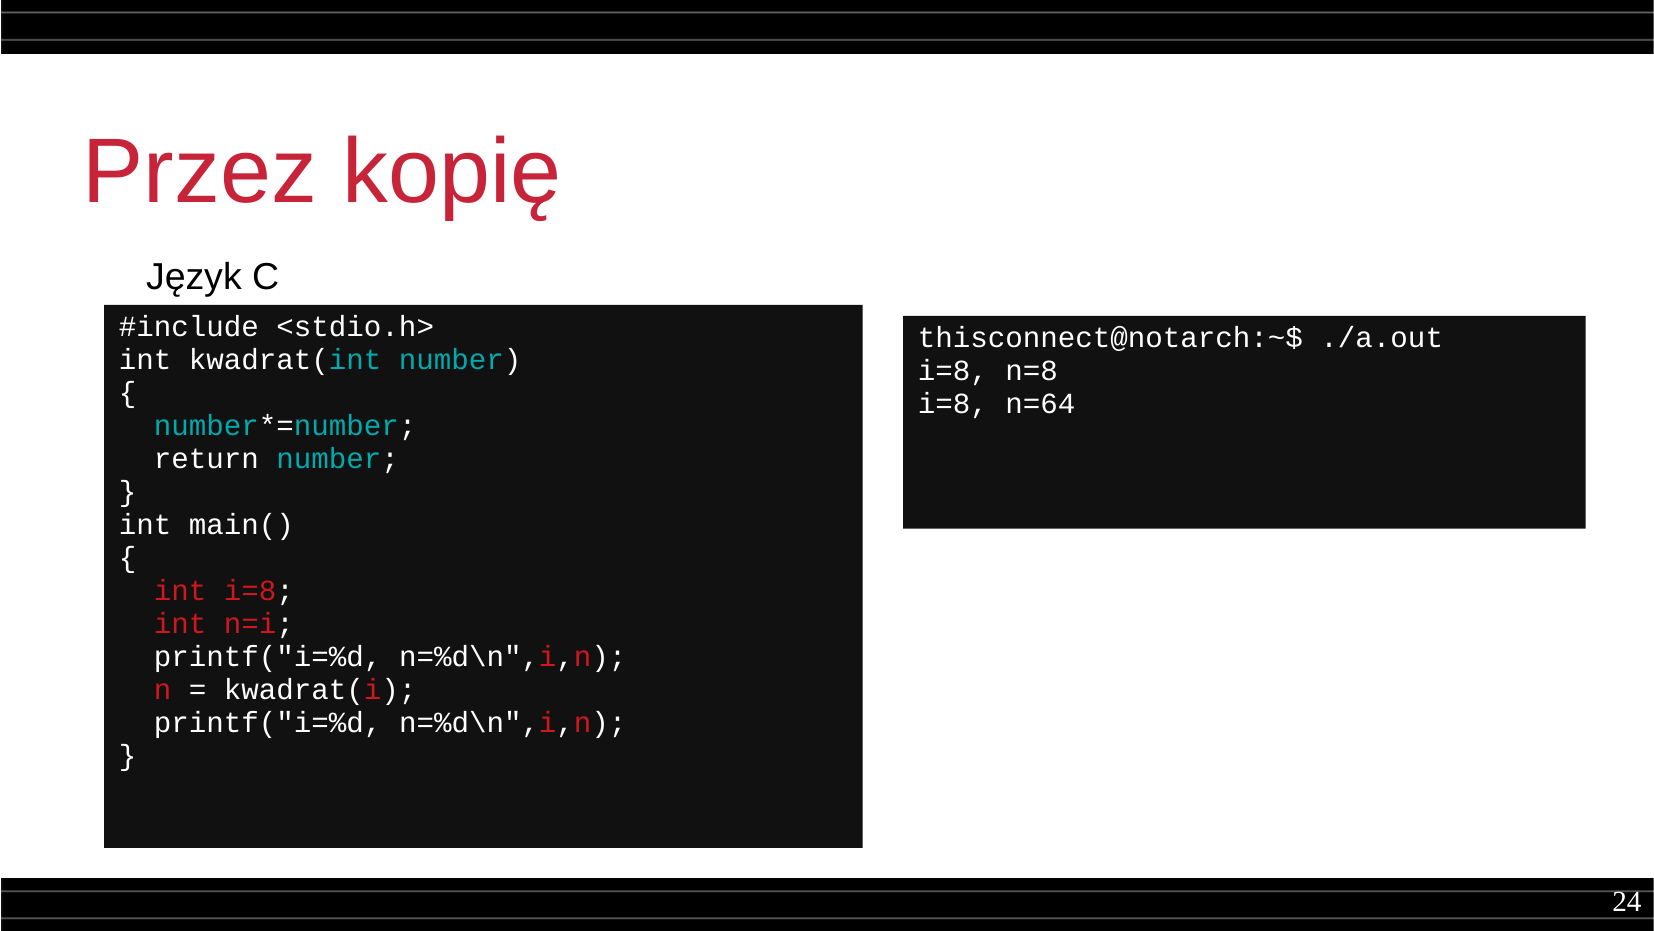

# Przez kopię
Język C
#include <stdio.h>
int kwadrat(int number)
{
 number*=number;
 return number;
}
int main()
{
 int i=8;
 int n=i;
 printf("i=%d, n=%d\n",i,n);
 n = kwadrat(i);
 printf("i=%d, n=%d\n",i,n);
}
thisconnect@notarch:~$ ./a.out
i=8, n=8
i=8, n=64